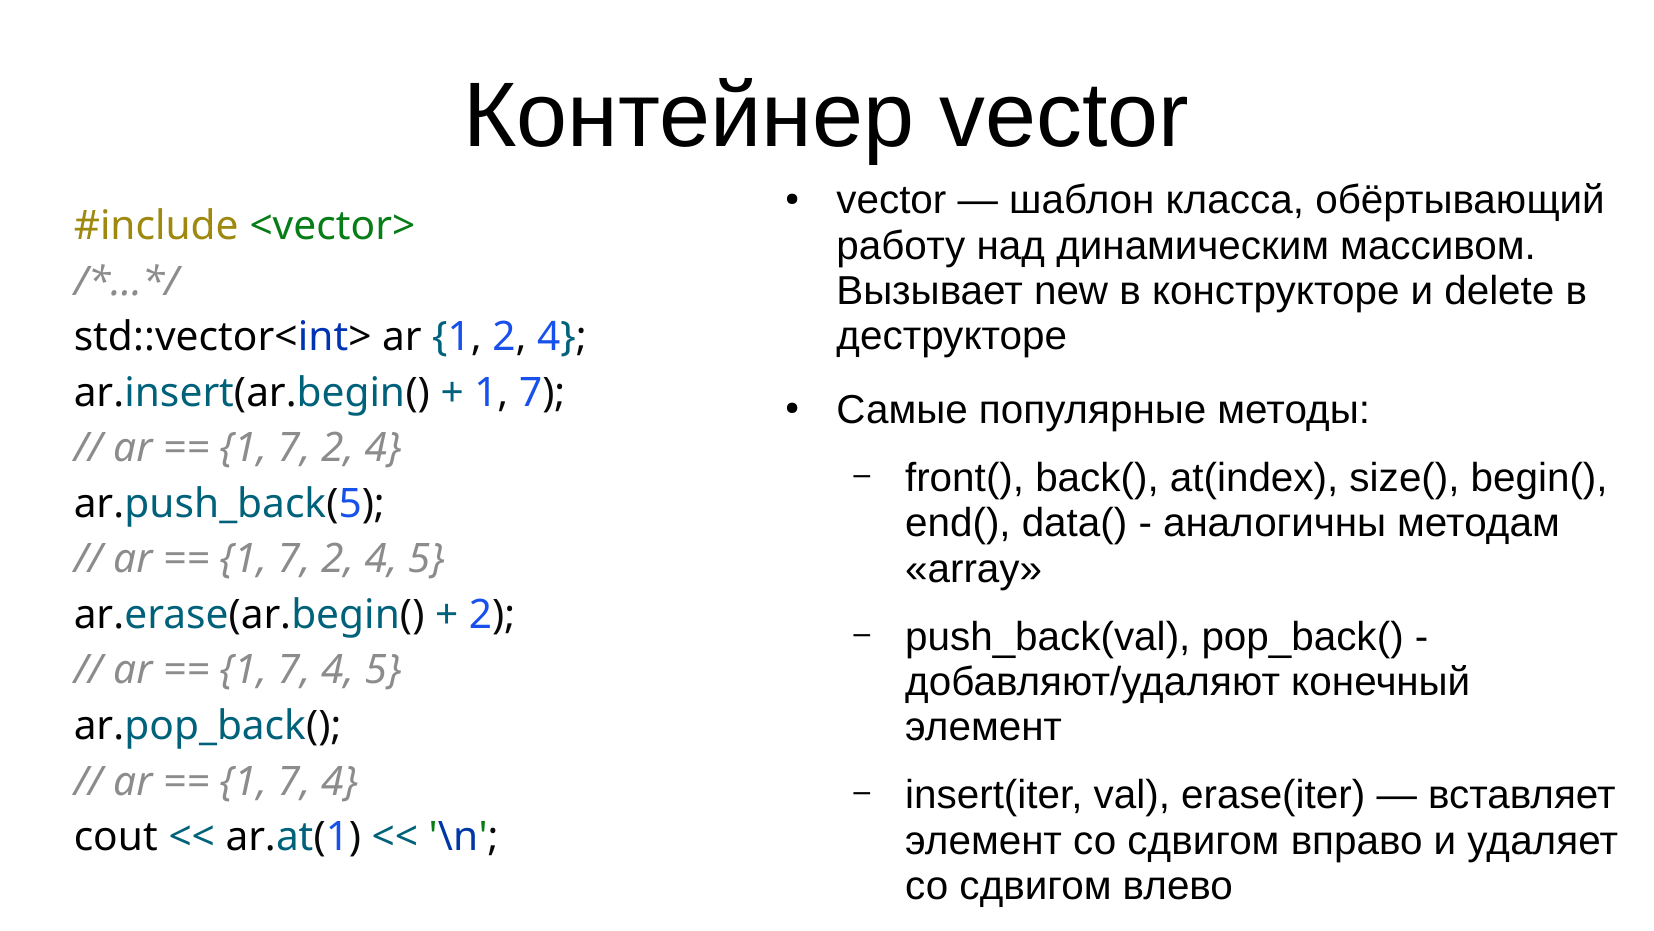

# Контейнер vector
vector — шаблон класса, обёртывающий работу над динамическим массивом. Вызывает new в конструкторе и delete в деструкторе
Самые популярные методы:
front(), back(), at(index), size(), begin(), end(), data() - аналогичны методам «array»
push_back(val), pop_back() - добавляют/удаляют конечный элемент
insert(iter, val), erase(iter) — вставляет элемент со сдвигом вправо и удаляет со сдвигом влево
#include <vector>
/*...*/
std::vector<int> ar {1, 2, 4};
ar.insert(ar.begin() + 1, 7);
// ar == {1, 7, 2, 4}
ar.push_back(5);
// ar == {1, 7, 2, 4, 5}
ar.erase(ar.begin() + 2);
// ar == {1, 7, 4, 5}
ar.pop_back();
// ar == {1, 7, 4}
cout << ar.at(1) << '\n';